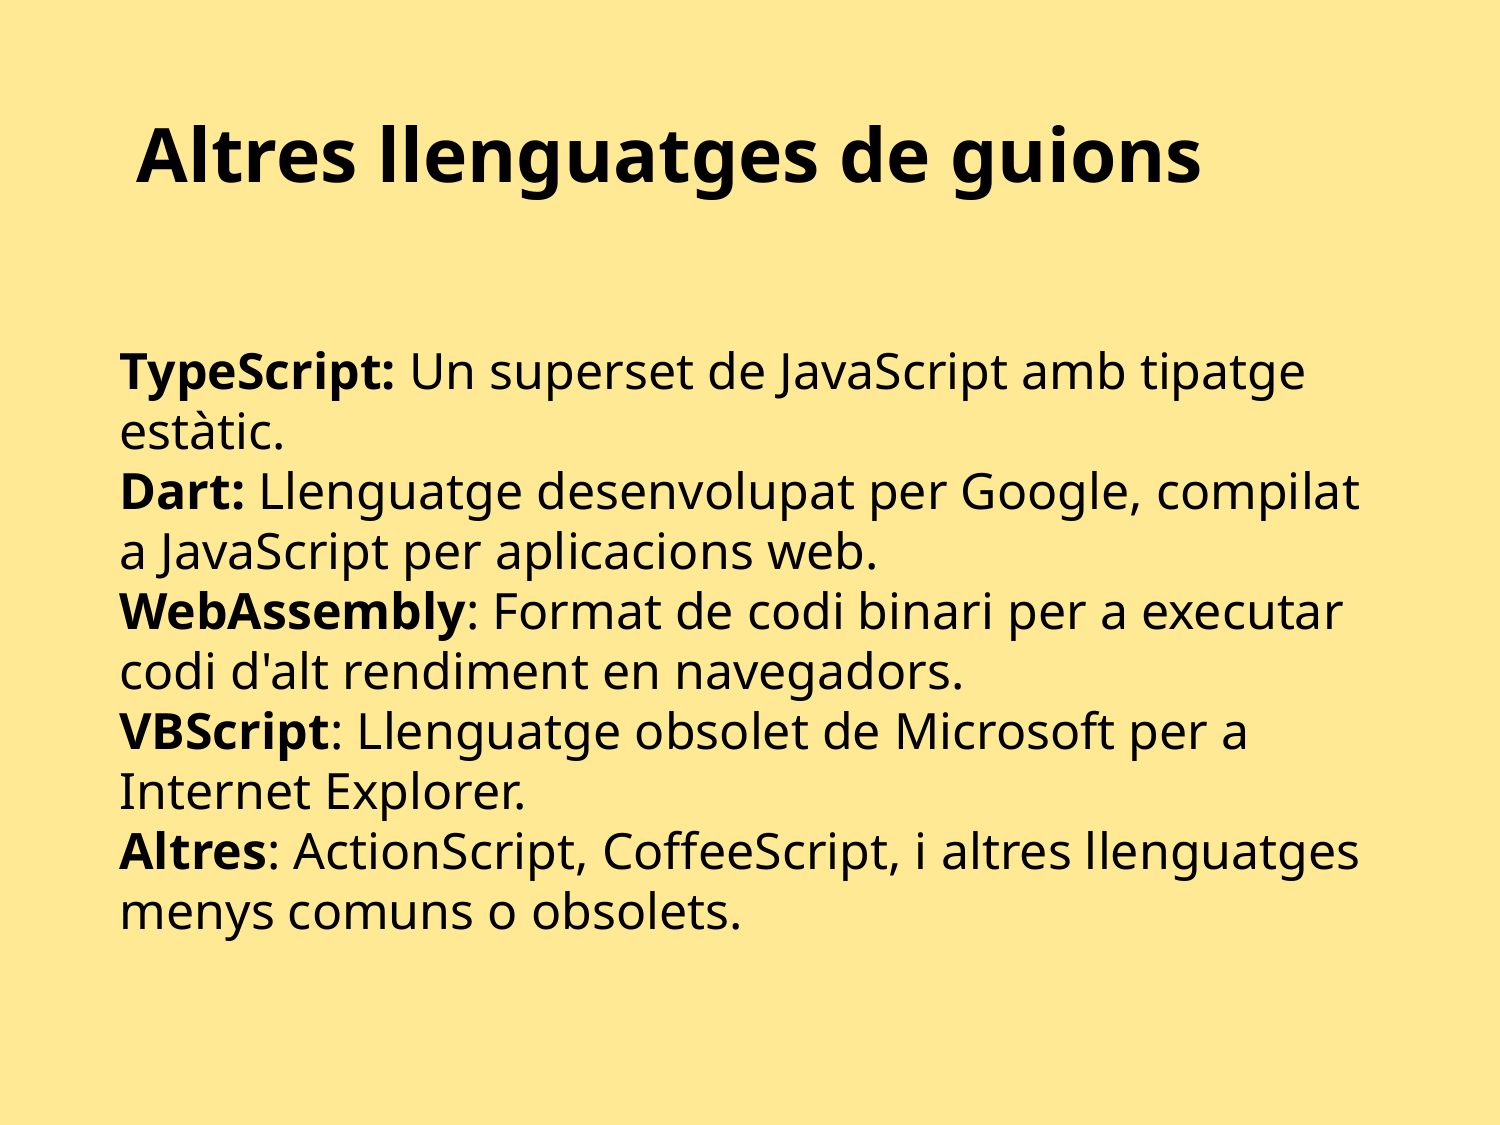

Altres llenguatges de guions
# TypeScript: Un superset de JavaScript amb tipatge estàtic. Dart: Llenguatge desenvolupat per Google, compilat a JavaScript per aplicacions web. WebAssembly: Format de codi binari per a executar codi d'alt rendiment en navegadors. VBScript: Llenguatge obsolet de Microsoft per a Internet Explorer. Altres: ActionScript, CoffeeScript, i altres llenguatges menys comuns o obsolets.